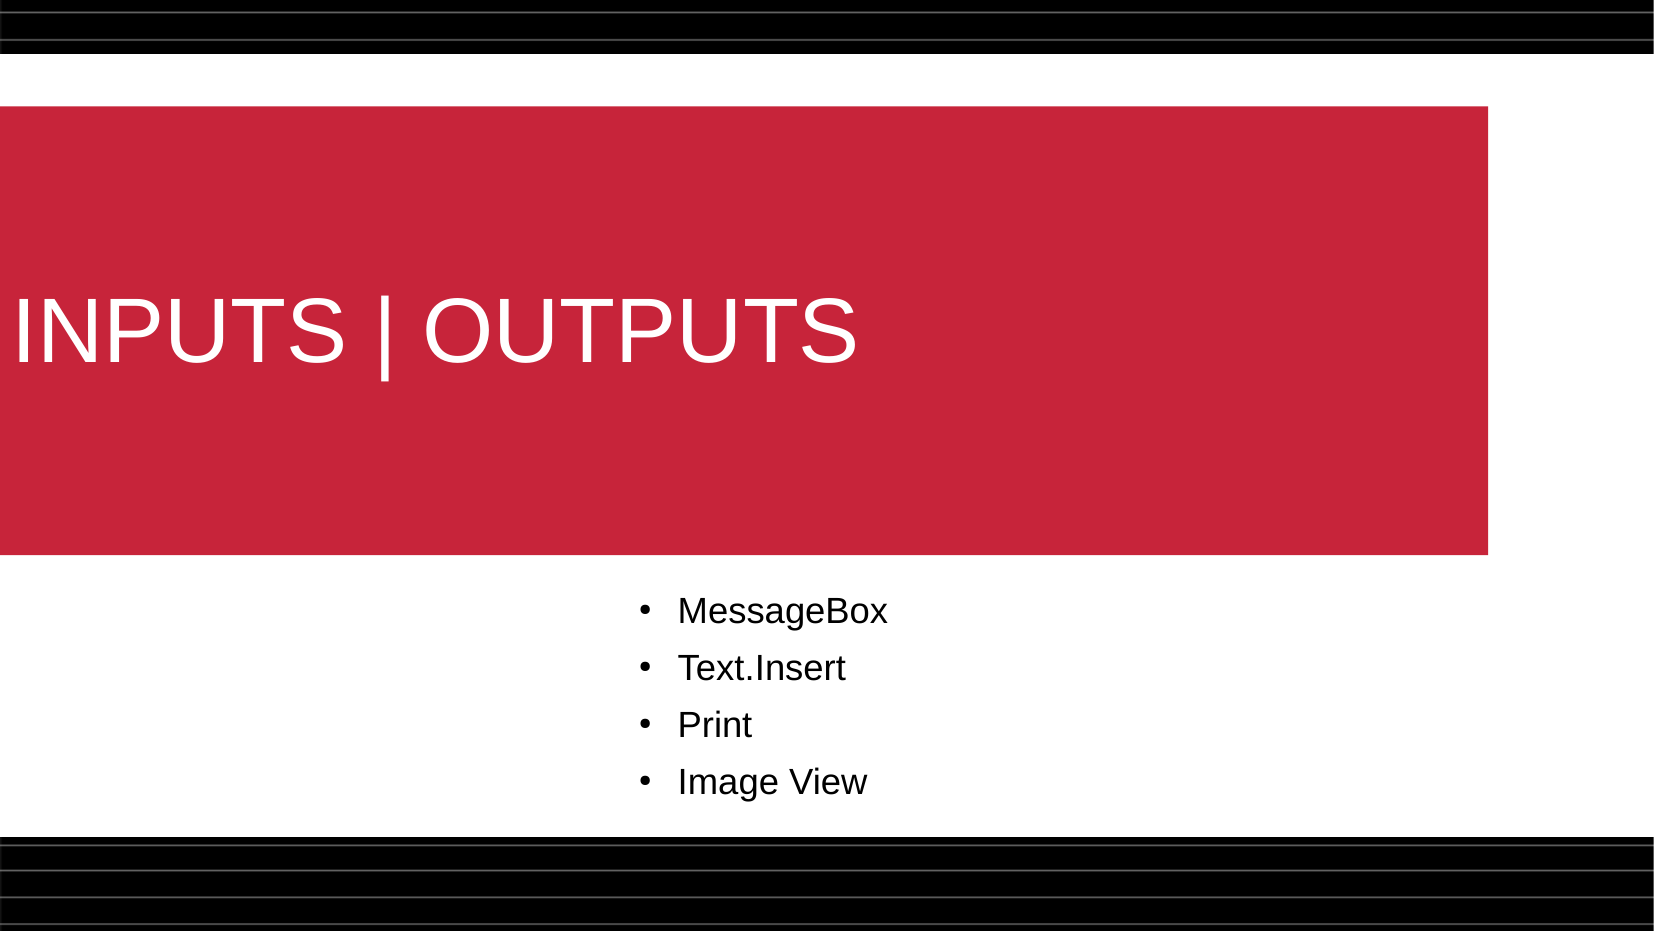

# INPUTS | OUTPUTS
MessageBox
Text.Insert
Print
Image View